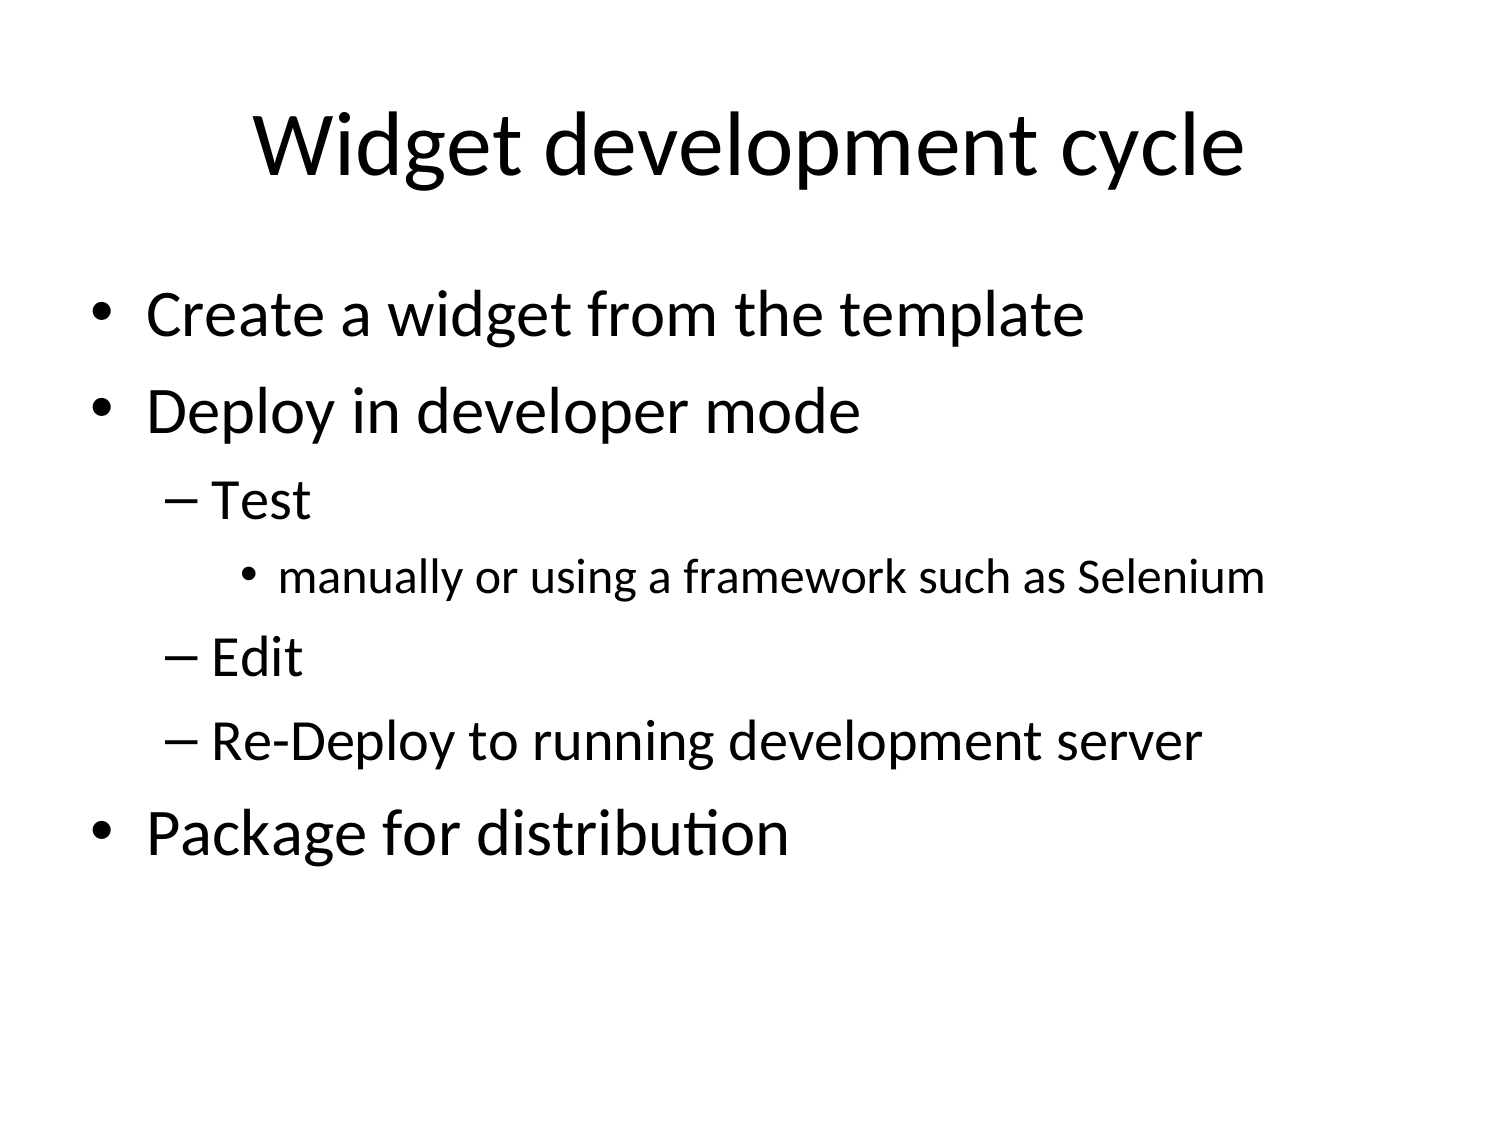

# Widget development cycle
Create a widget from the template
Deploy in developer mode
Test
manually or using a framework such as Selenium
Edit
Re-Deploy to running development server
Package for distribution